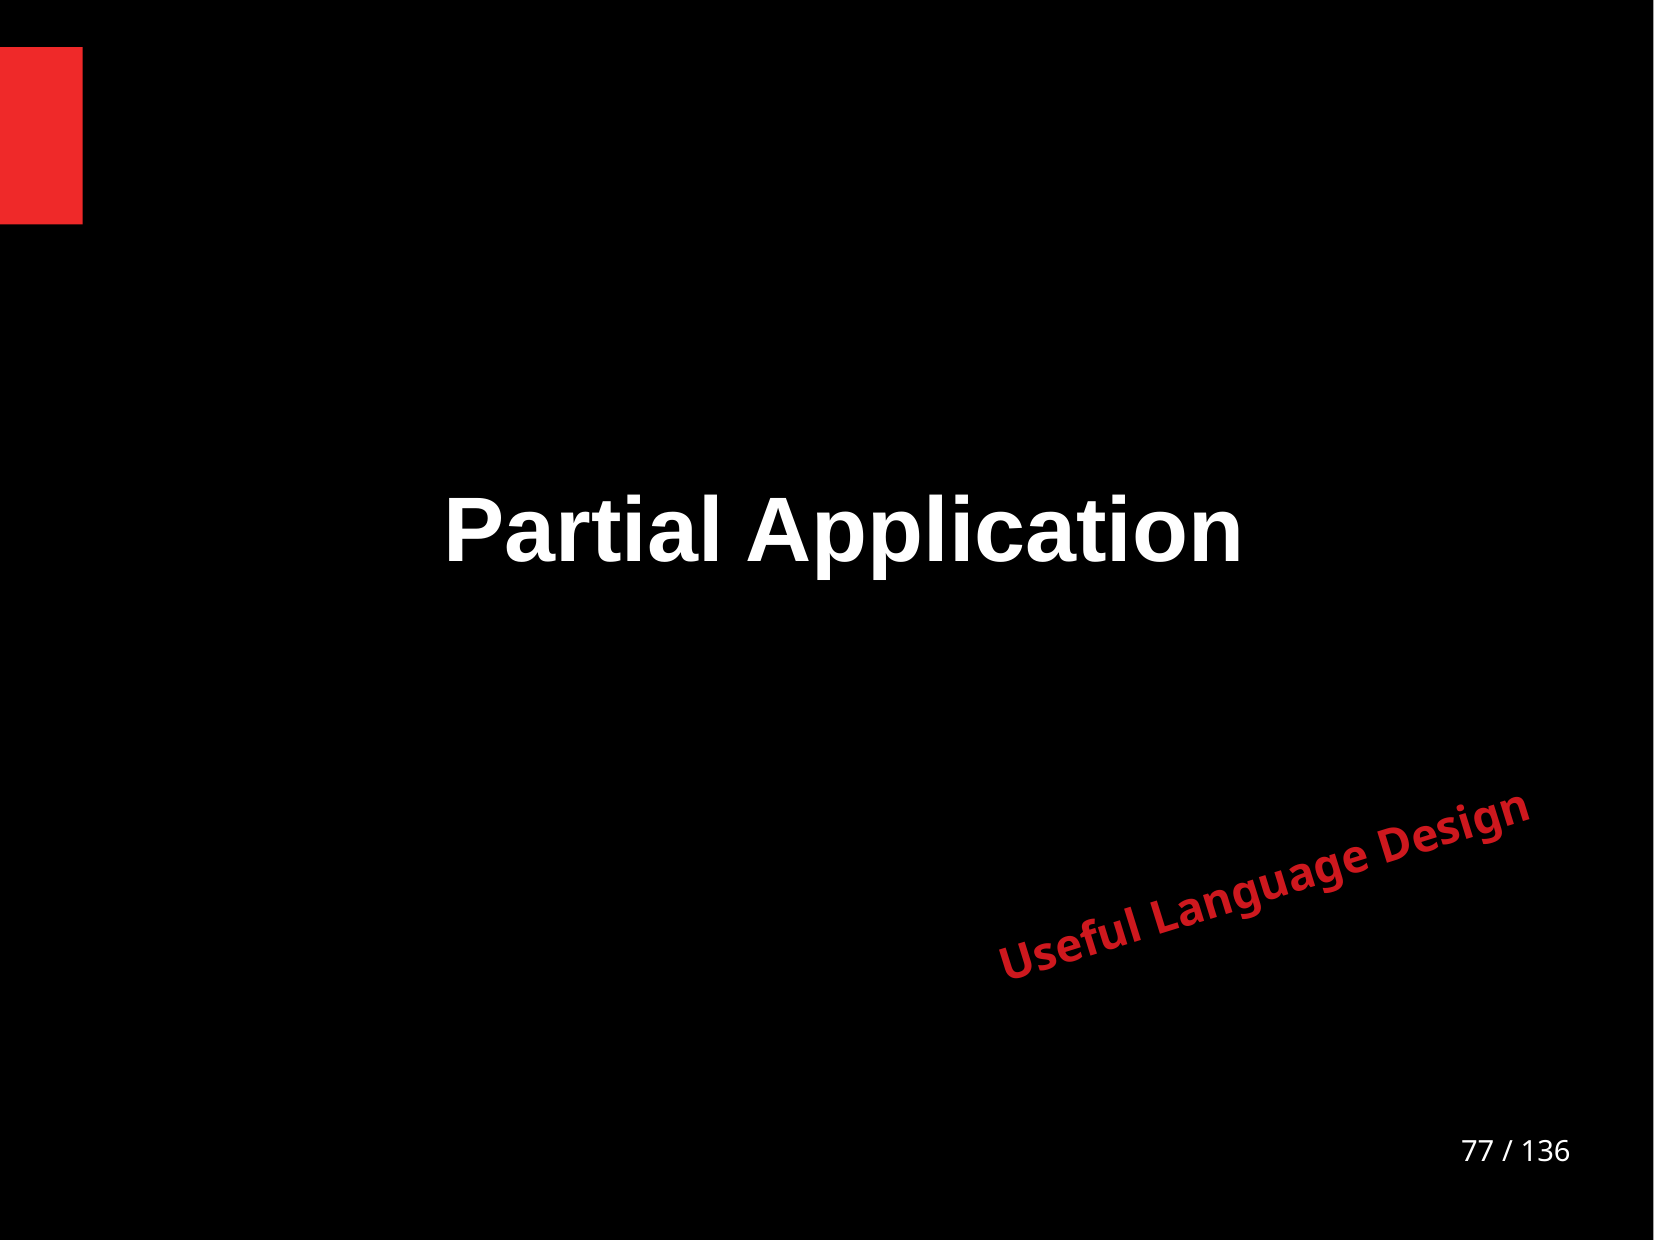

# Partial Application
Useful Language Design
77